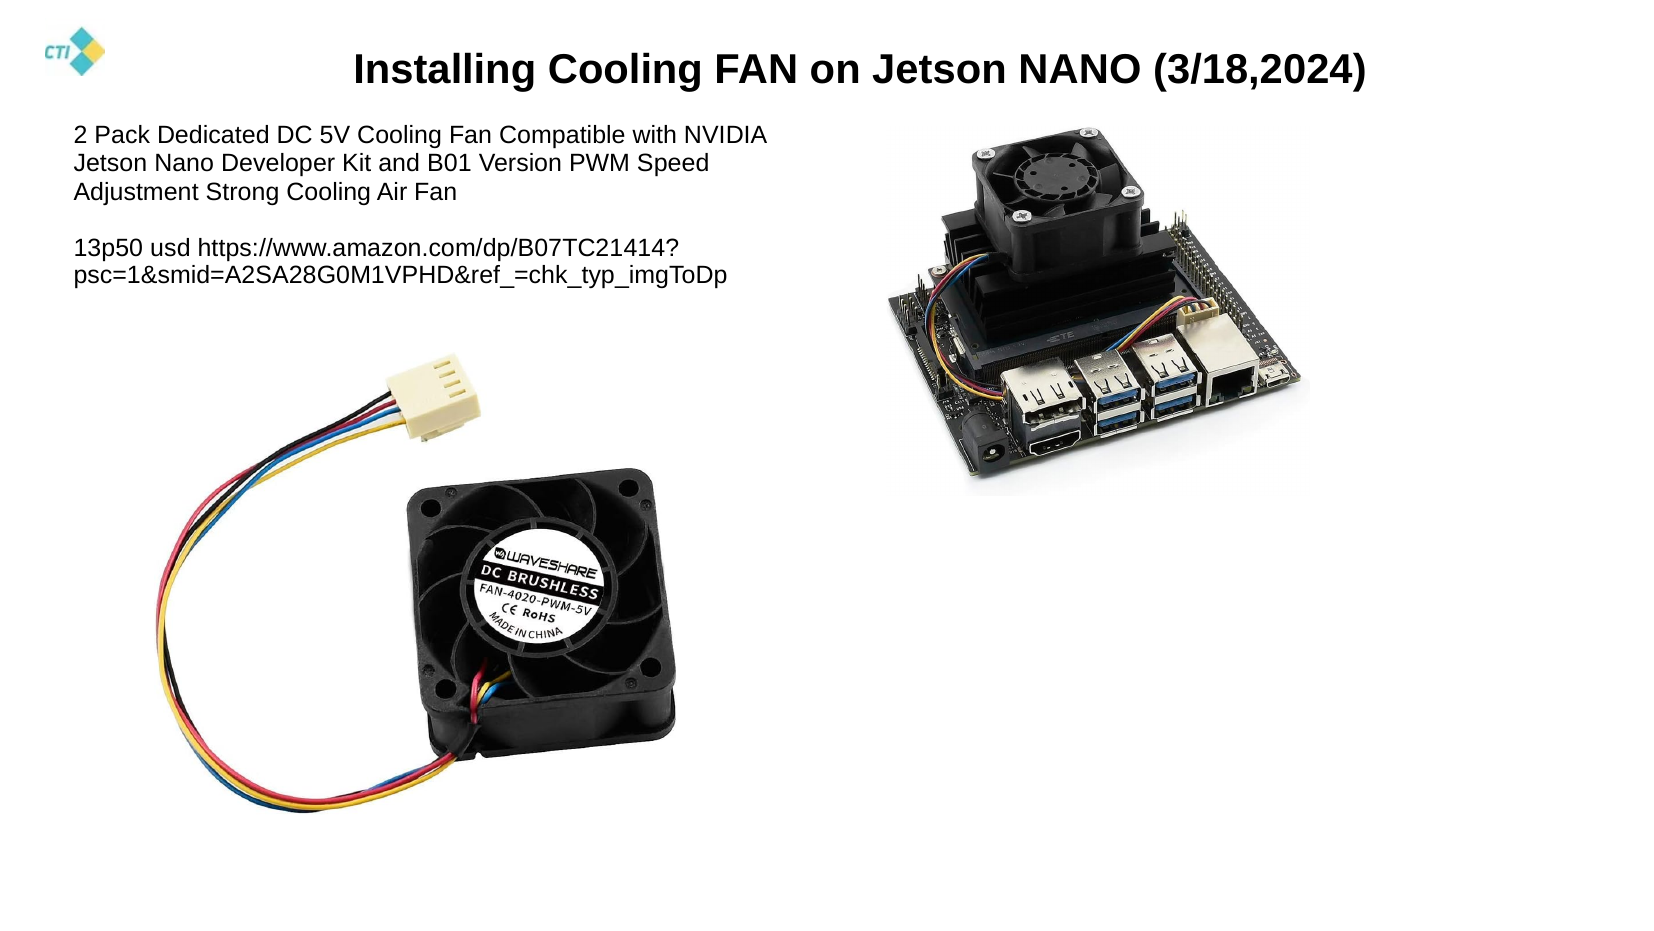

# Installing Cooling FAN on Jetson NANO (3/18,2024)
2 Pack Dedicated DC 5V Cooling Fan Compatible with NVIDIA Jetson Nano Developer Kit and B01 Version PWM Speed Adjustment Strong Cooling Air Fan
13p50 usd https://www.amazon.com/dp/B07TC21414?psc=1&smid=A2SA28G0M1VPHD&ref_=chk_typ_imgToDp